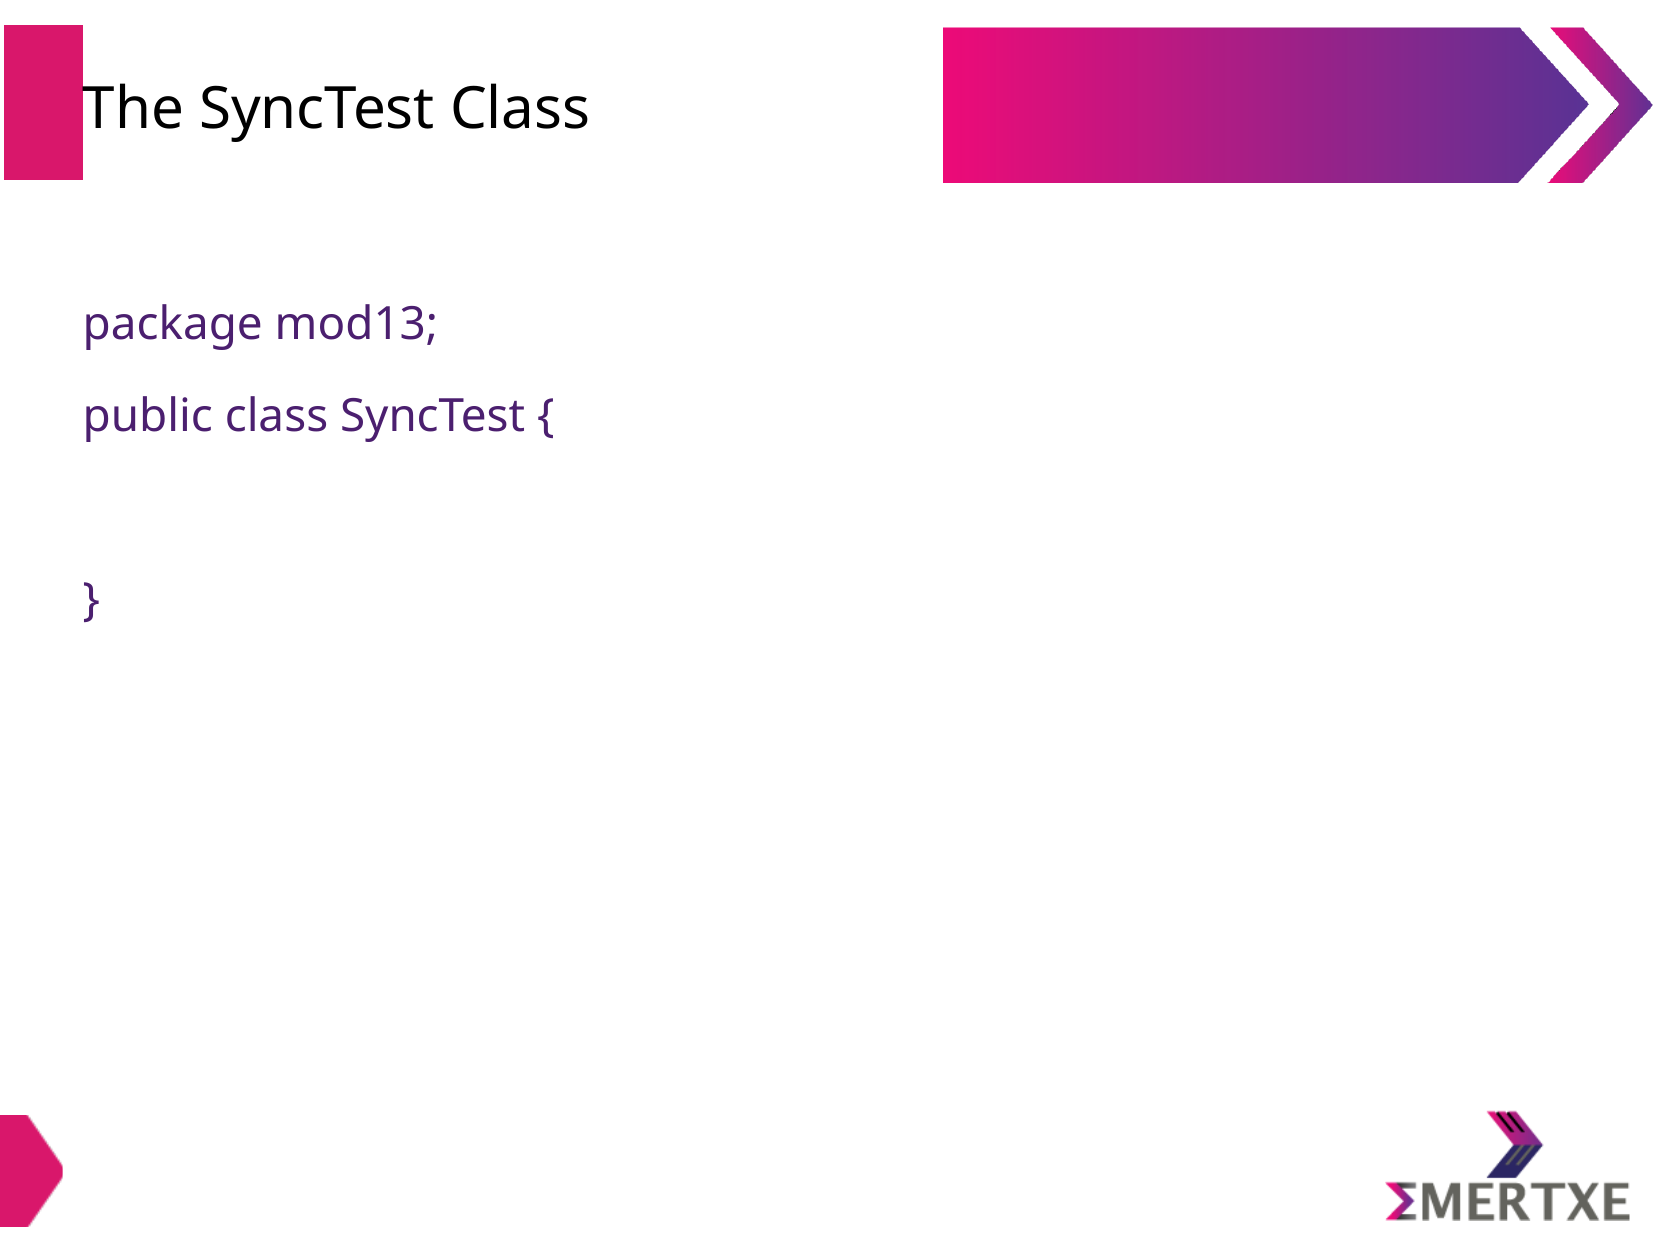

# The SyncTest Class
package mod13;
public class SyncTest {
}